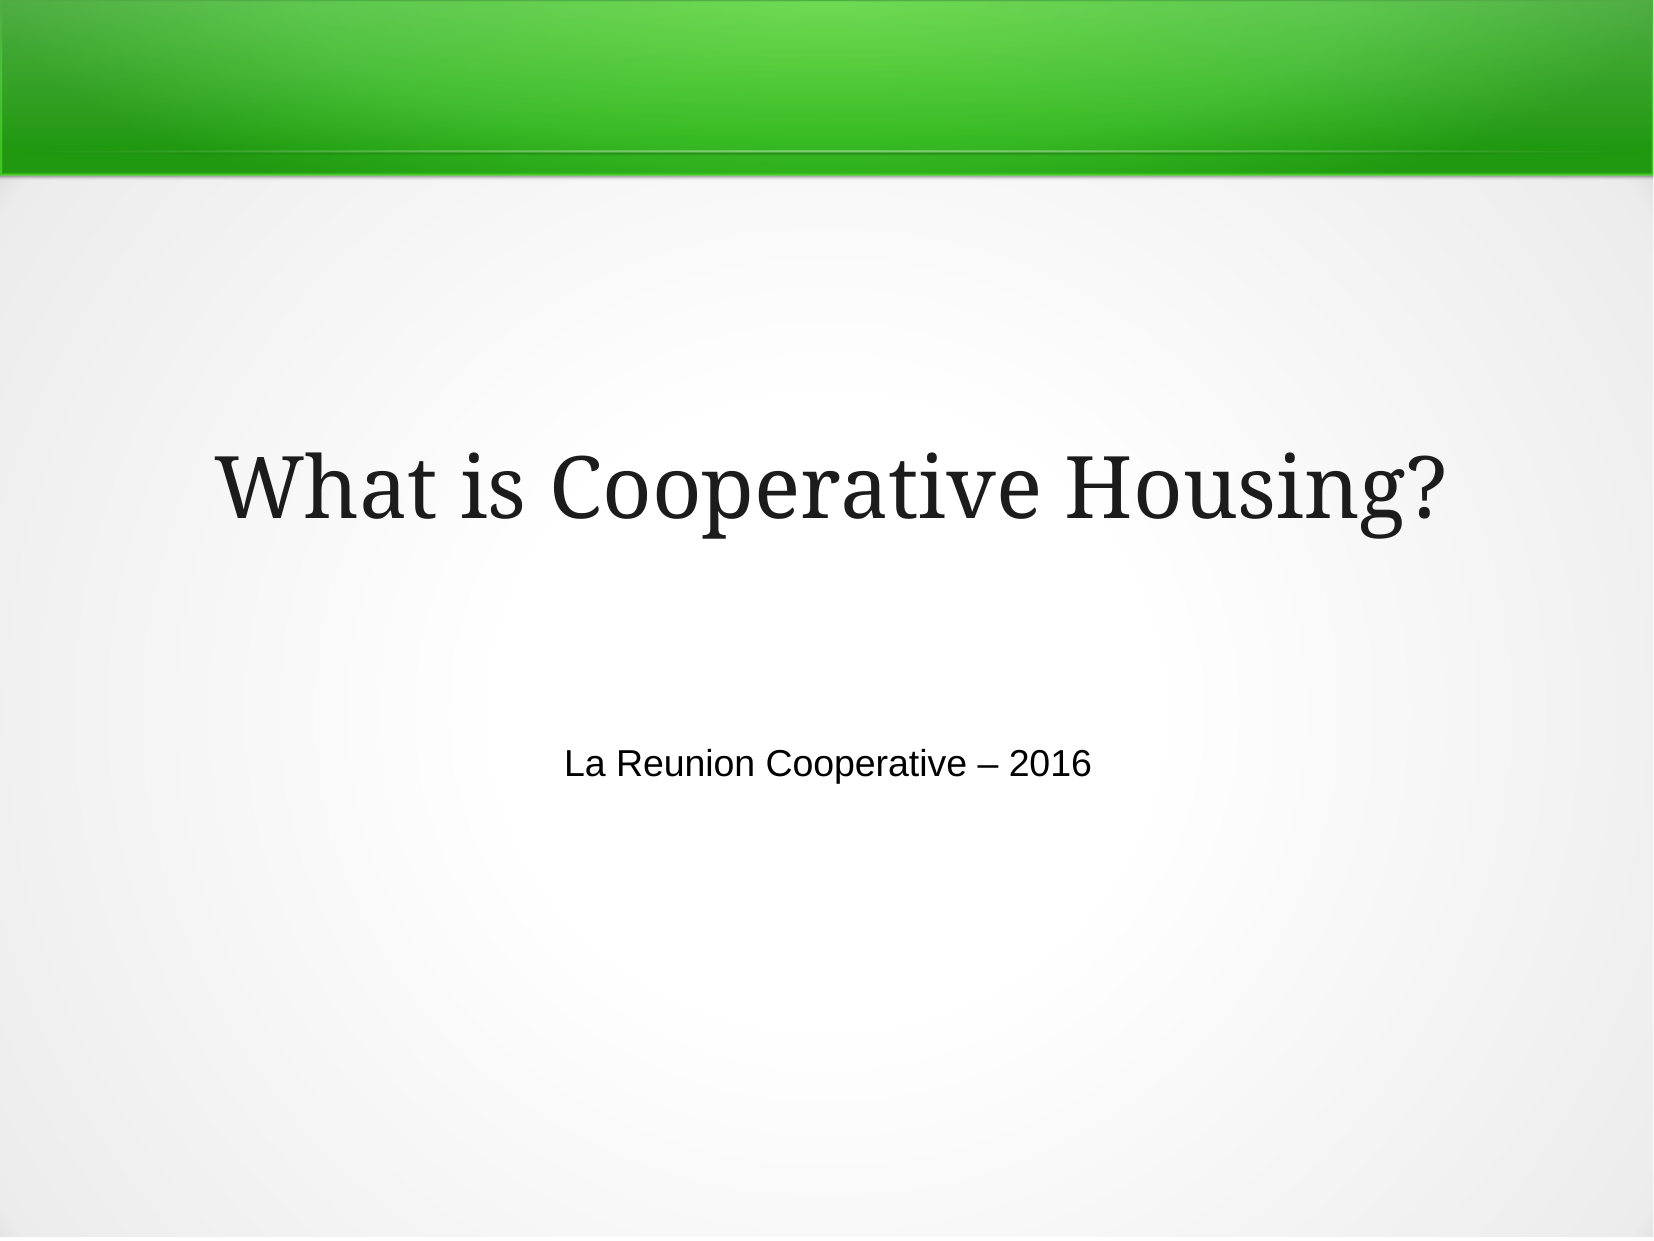

# What is Cooperative Housing?
La Reunion Cooperative – 2016